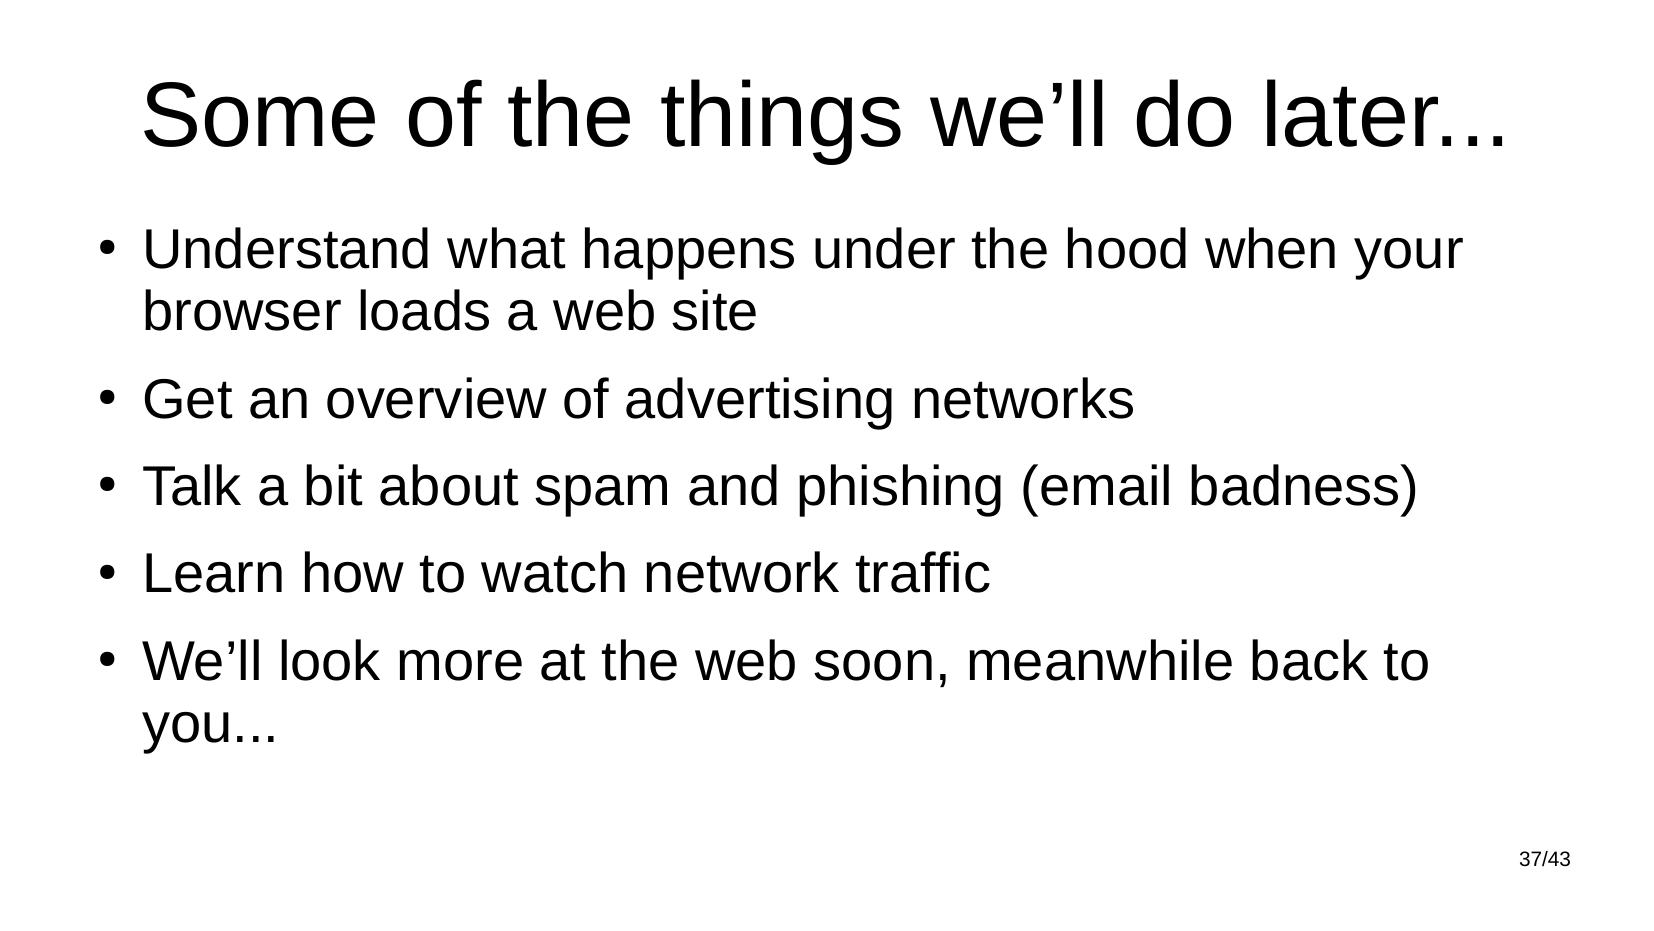

# Some of the things we’ll do later...
Understand what happens under the hood when your browser loads a web site
Get an overview of advertising networks
Talk a bit about spam and phishing (email badness)
Learn how to watch network traffic
We’ll look more at the web soon, meanwhile back to you...
37